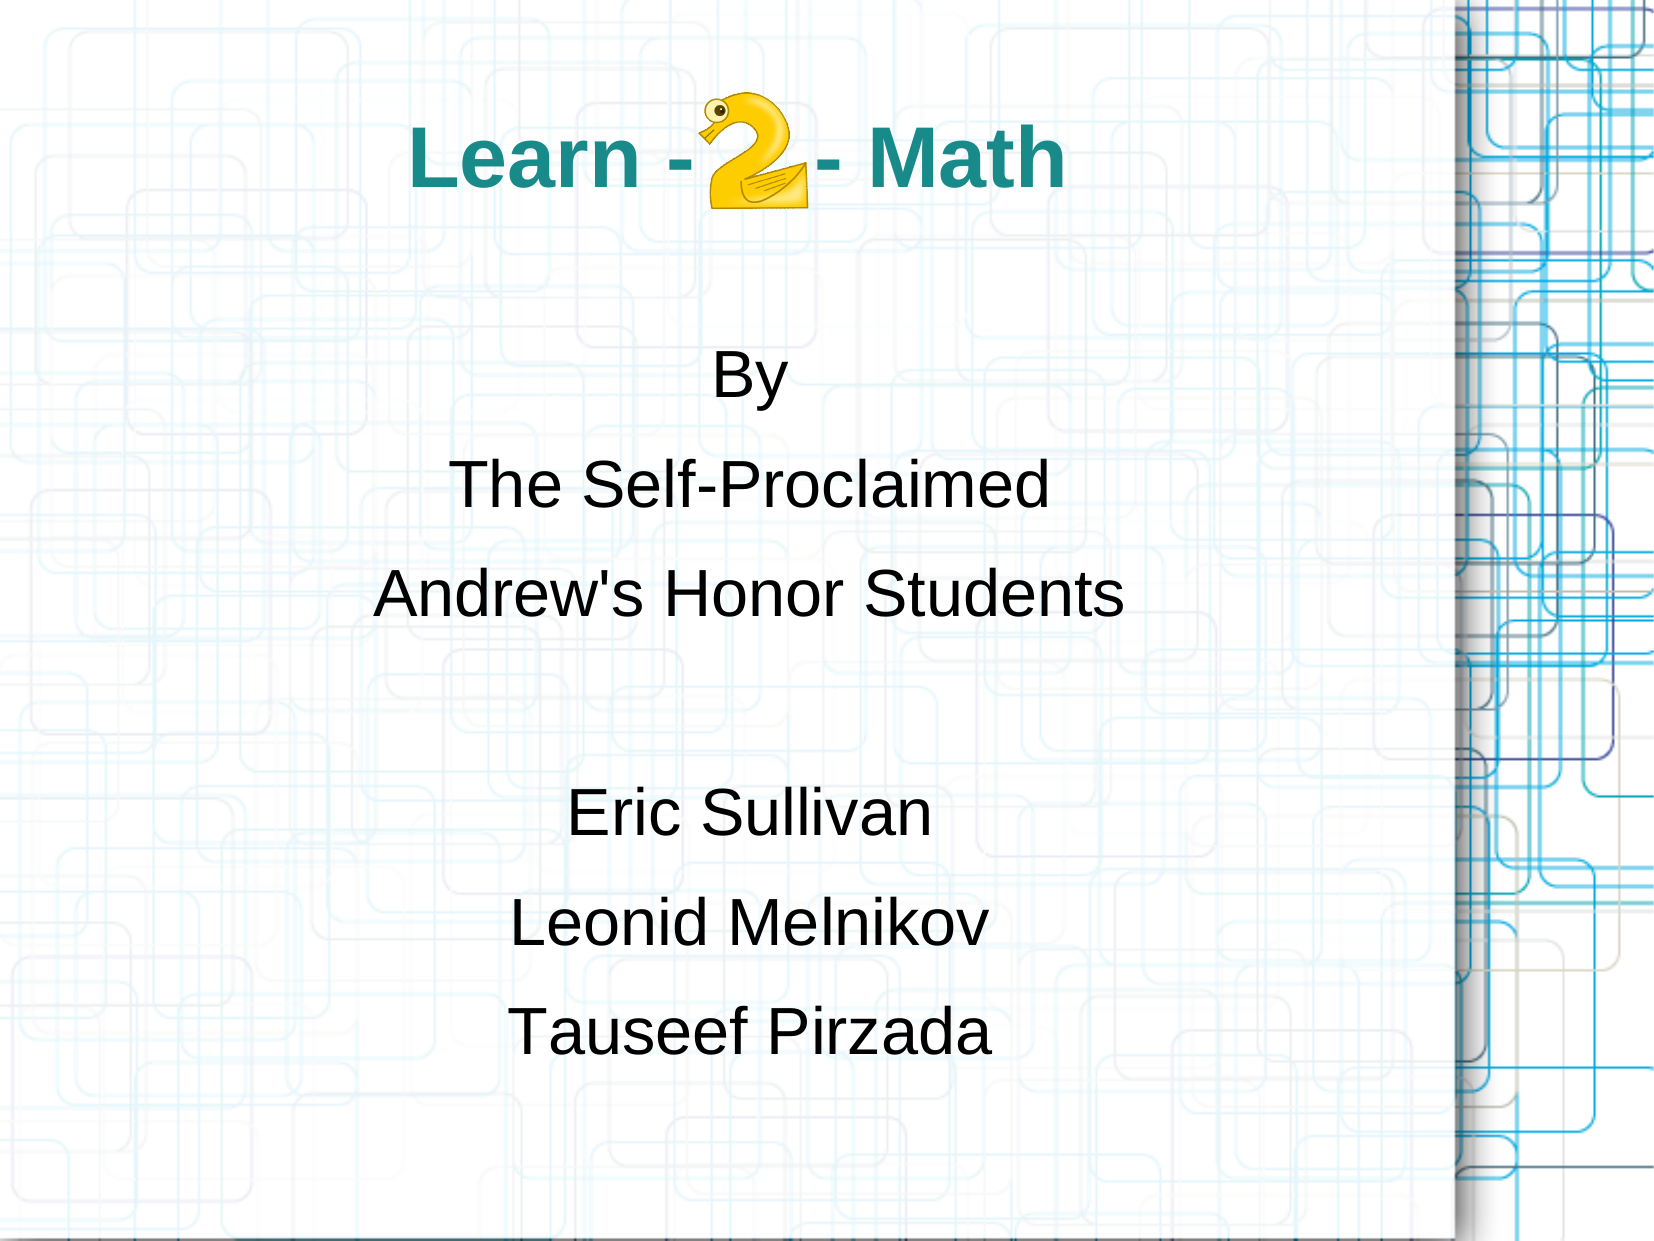

# Learn - - Math
By
The Self-Proclaimed
Andrew's Honor Students
Eric Sullivan
Leonid Melnikov
Tauseef Pirzada